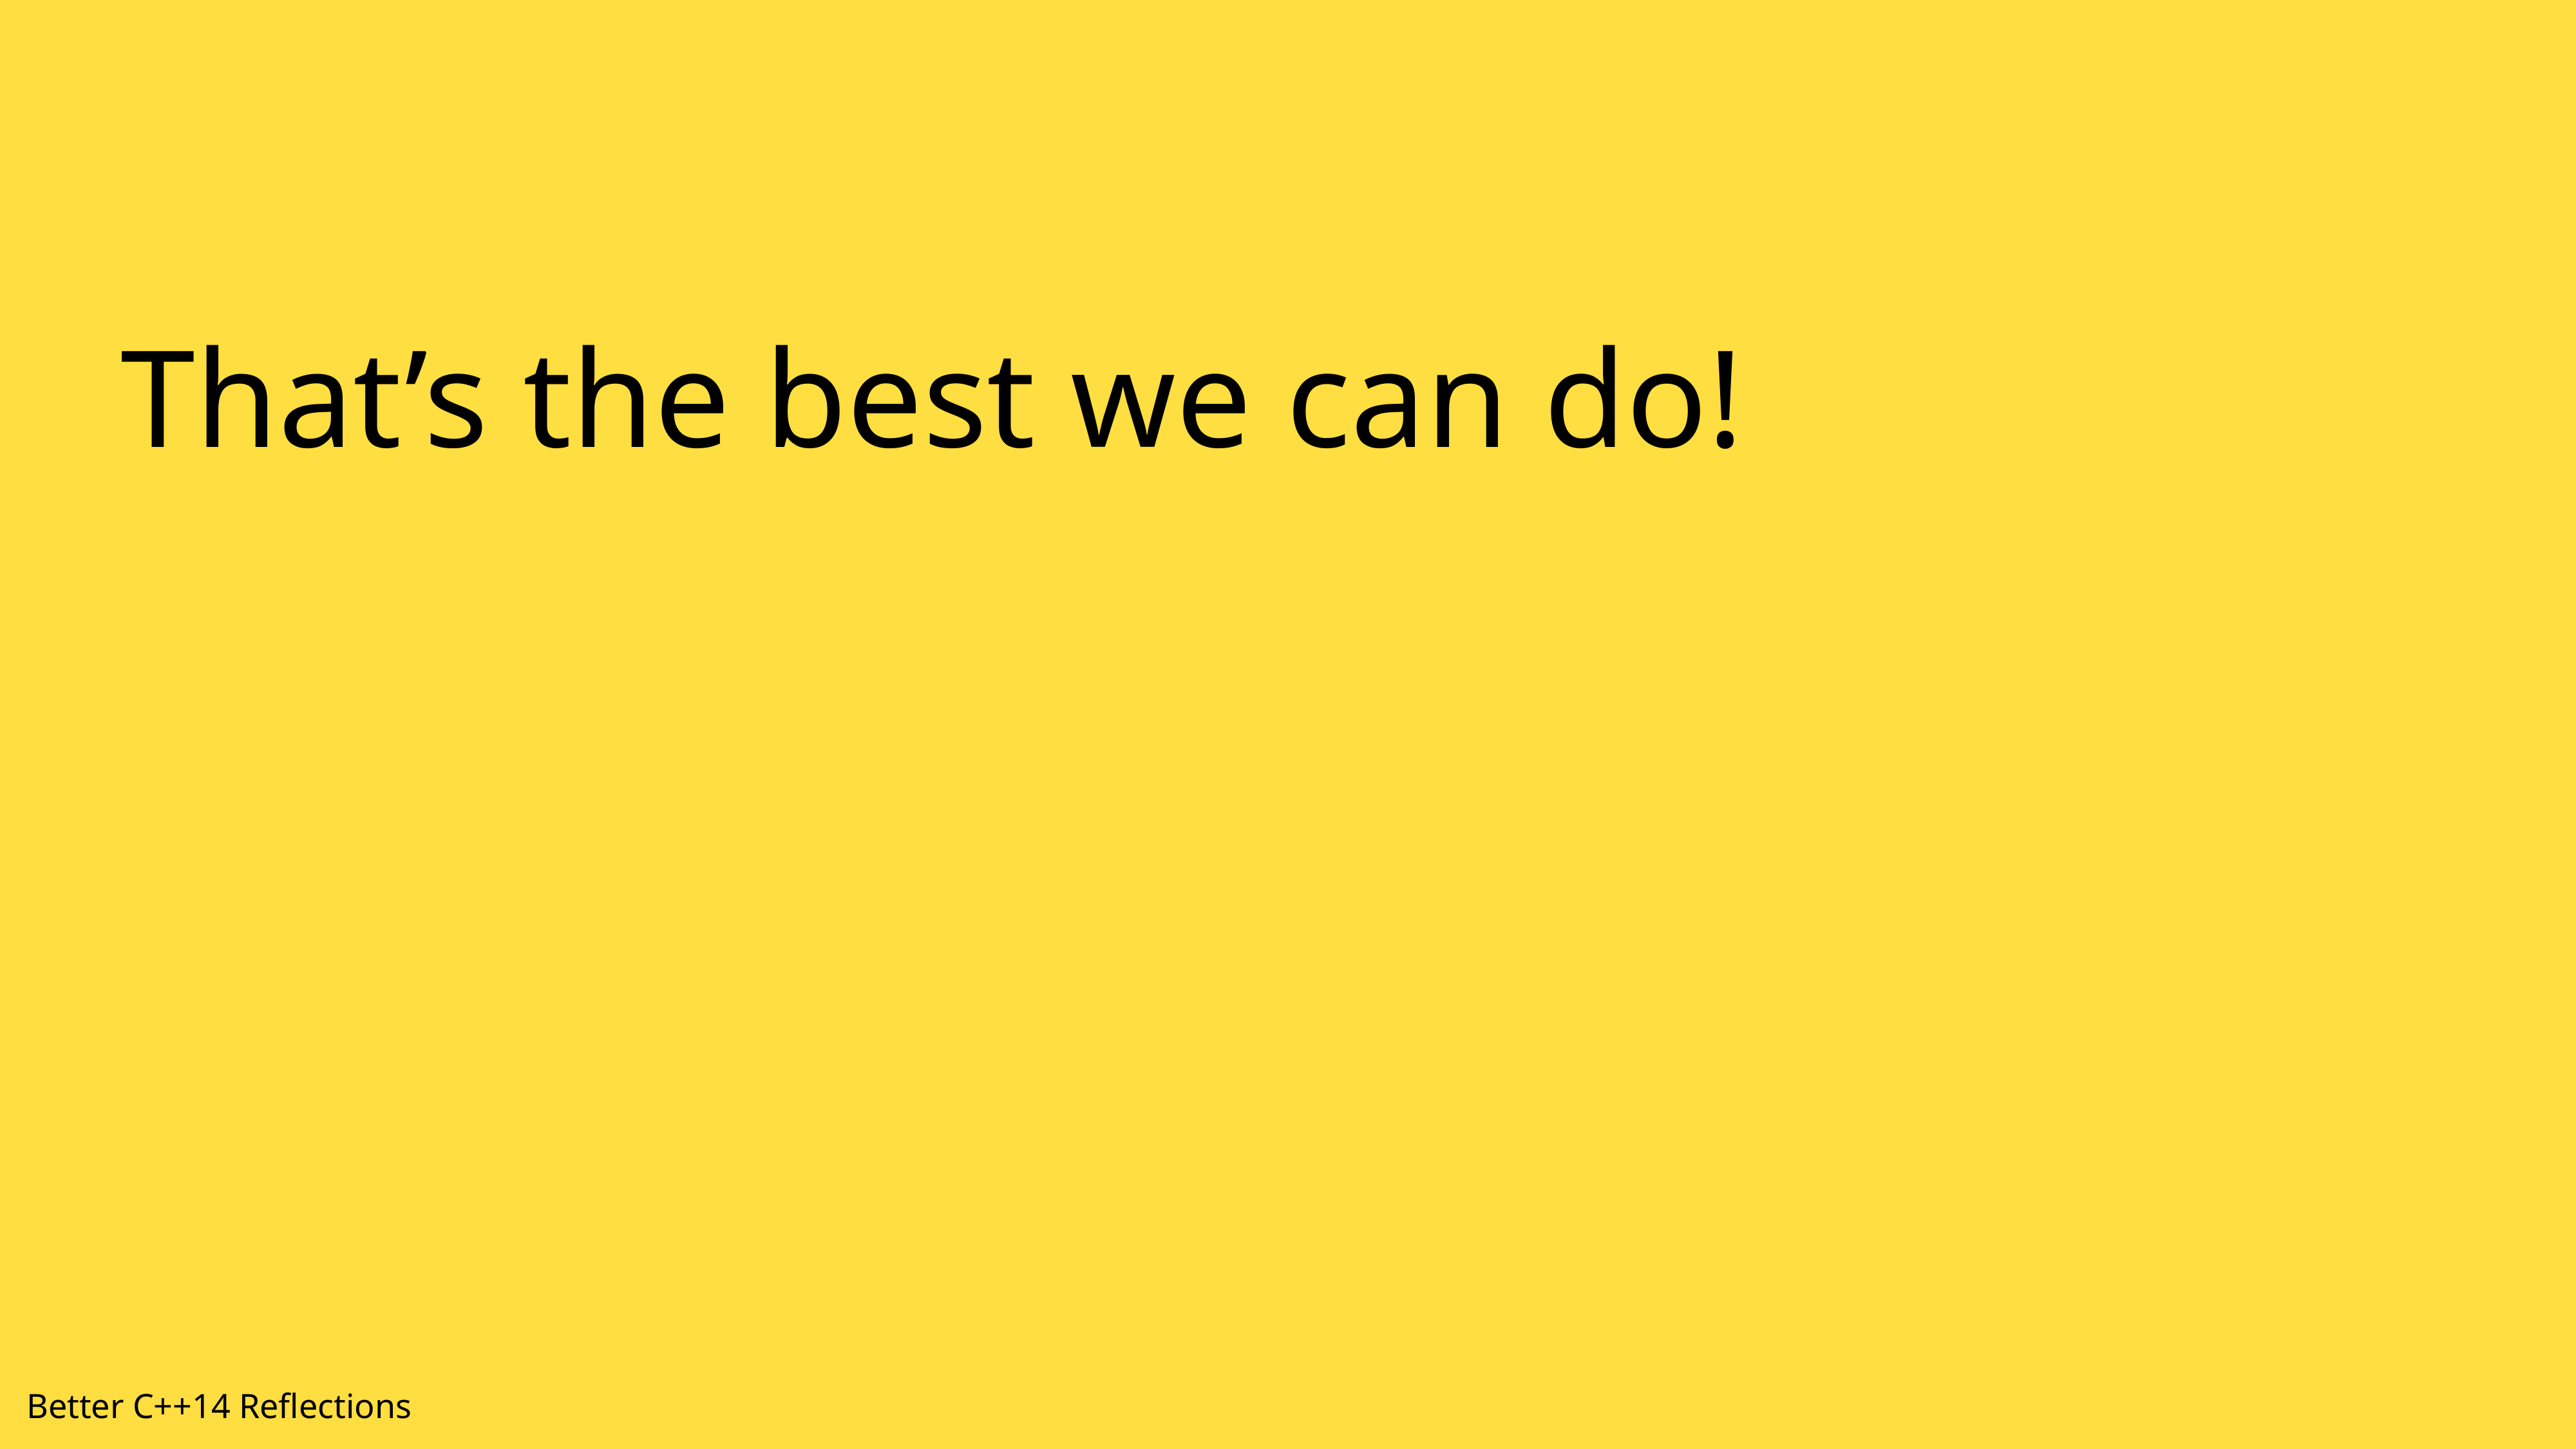

# That’s the best we can do!
Better C++14 Reflections